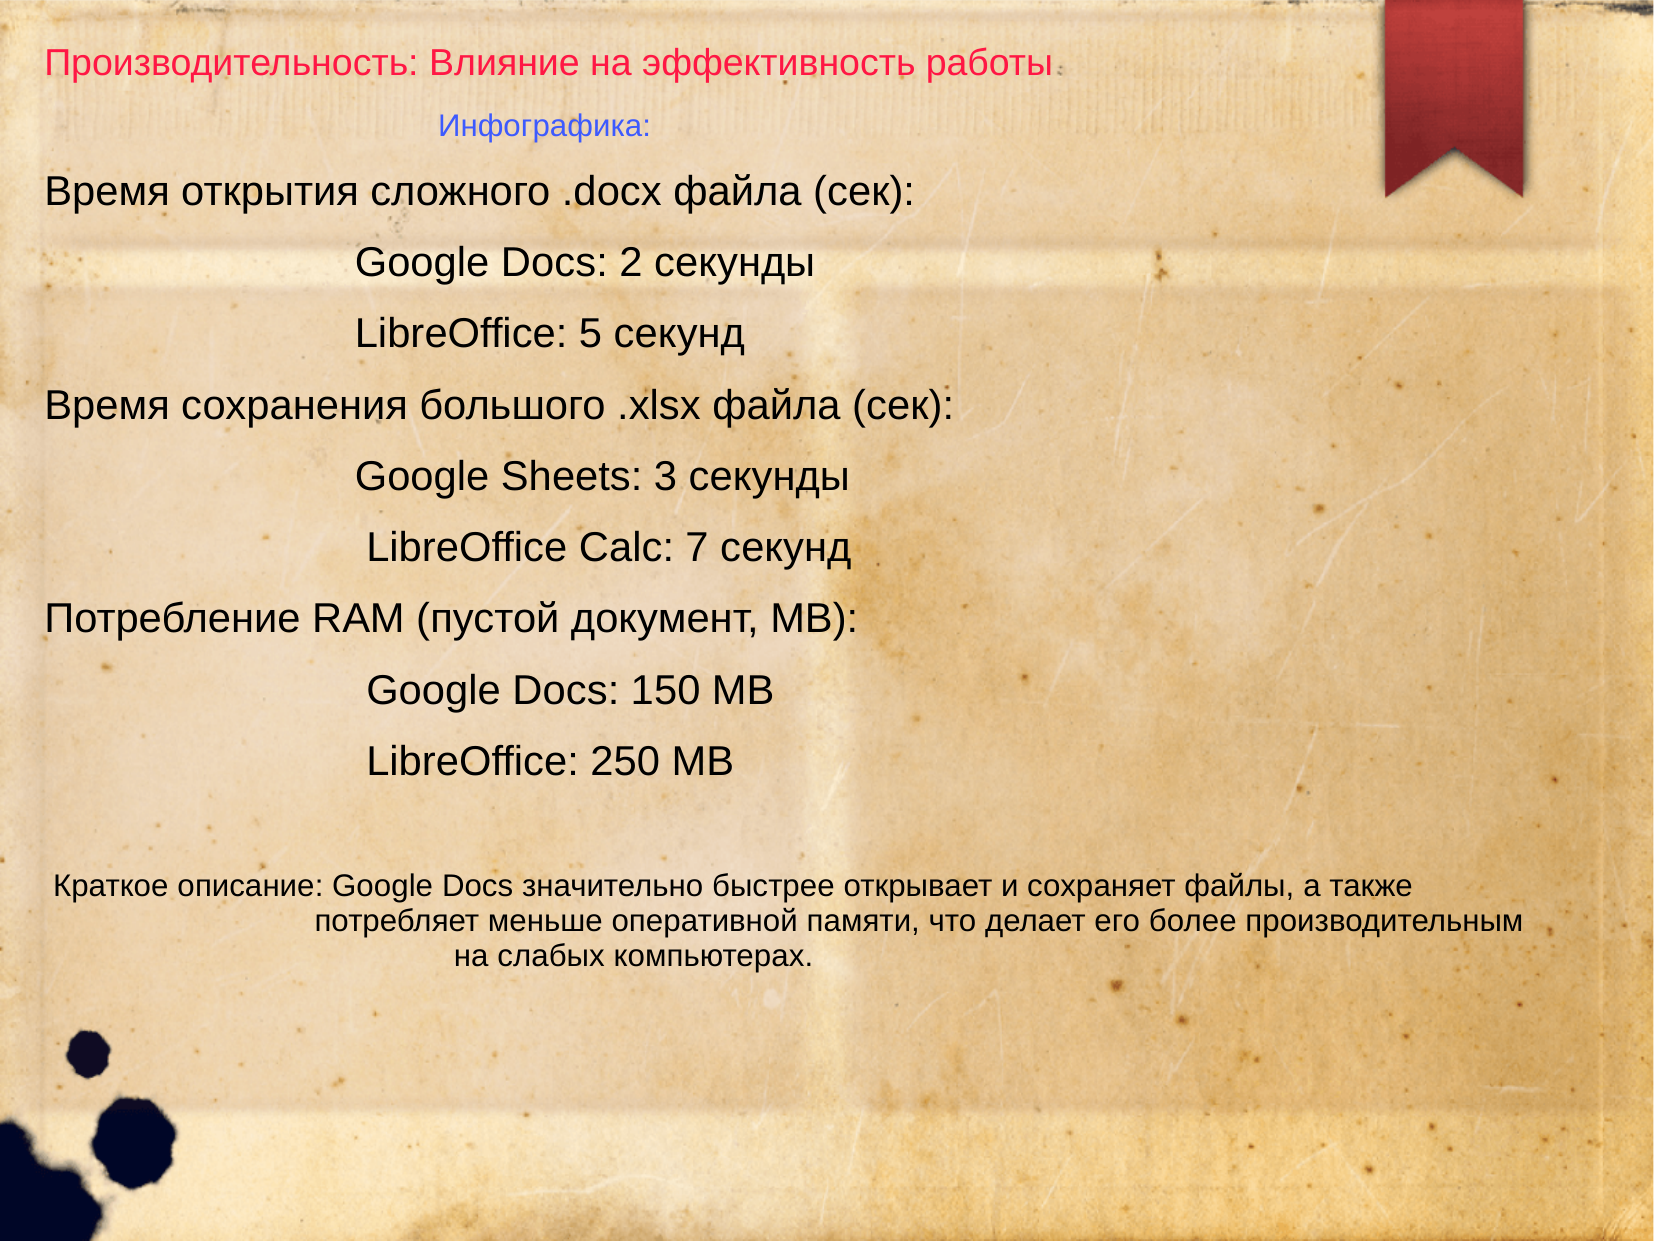

Производительность: Влияние на эффективность работы
 Инфографика:
Время открытия сложного .docx файла (сек):
 Google Docs: 2 секунды
 LibreOffice: 5 секунд
Время сохранения большого .xlsx файла (сек):
 Google Sheets: 3 секунды
 LibreOffice Calc: 7 секунд
Потребление RAM (пустой документ, MB):
 Google Docs: 150 MB
 LibreOffice: 250 MB
 Краткое описание: Google Docs значительно быстрее открывает и сохраняет файлы, а также потребляет меньше оперативной памяти, что делает его более производительным на слабых компьютерах.